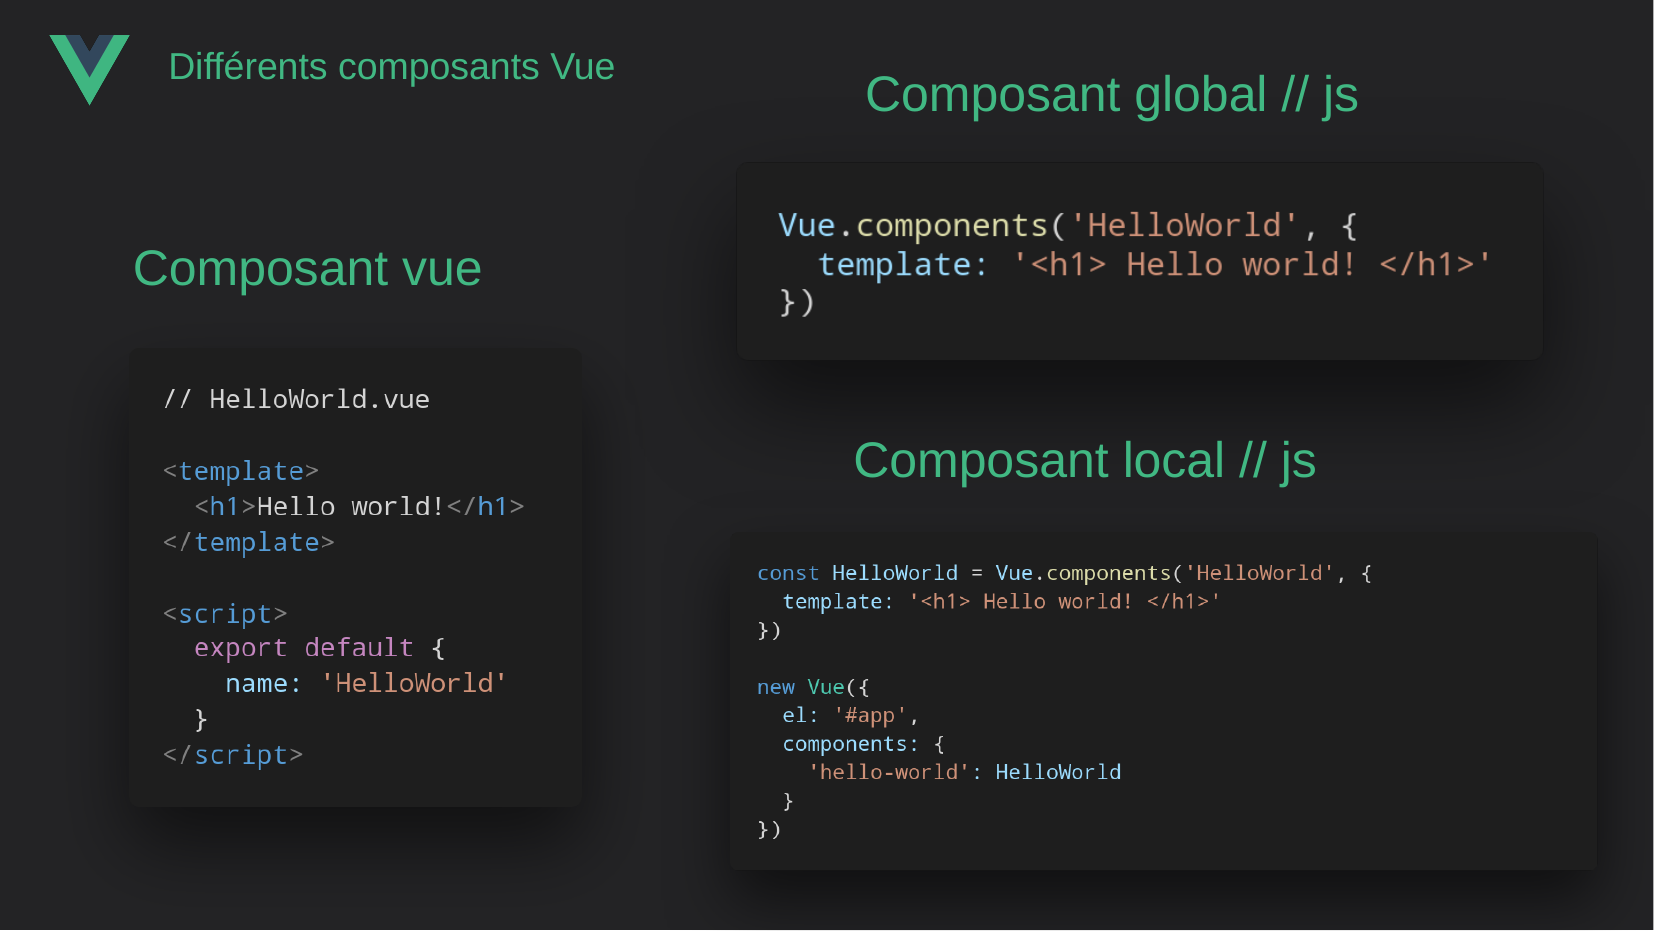

Différents composants Vue
Composant global // js
Composant vue
Composant local // js